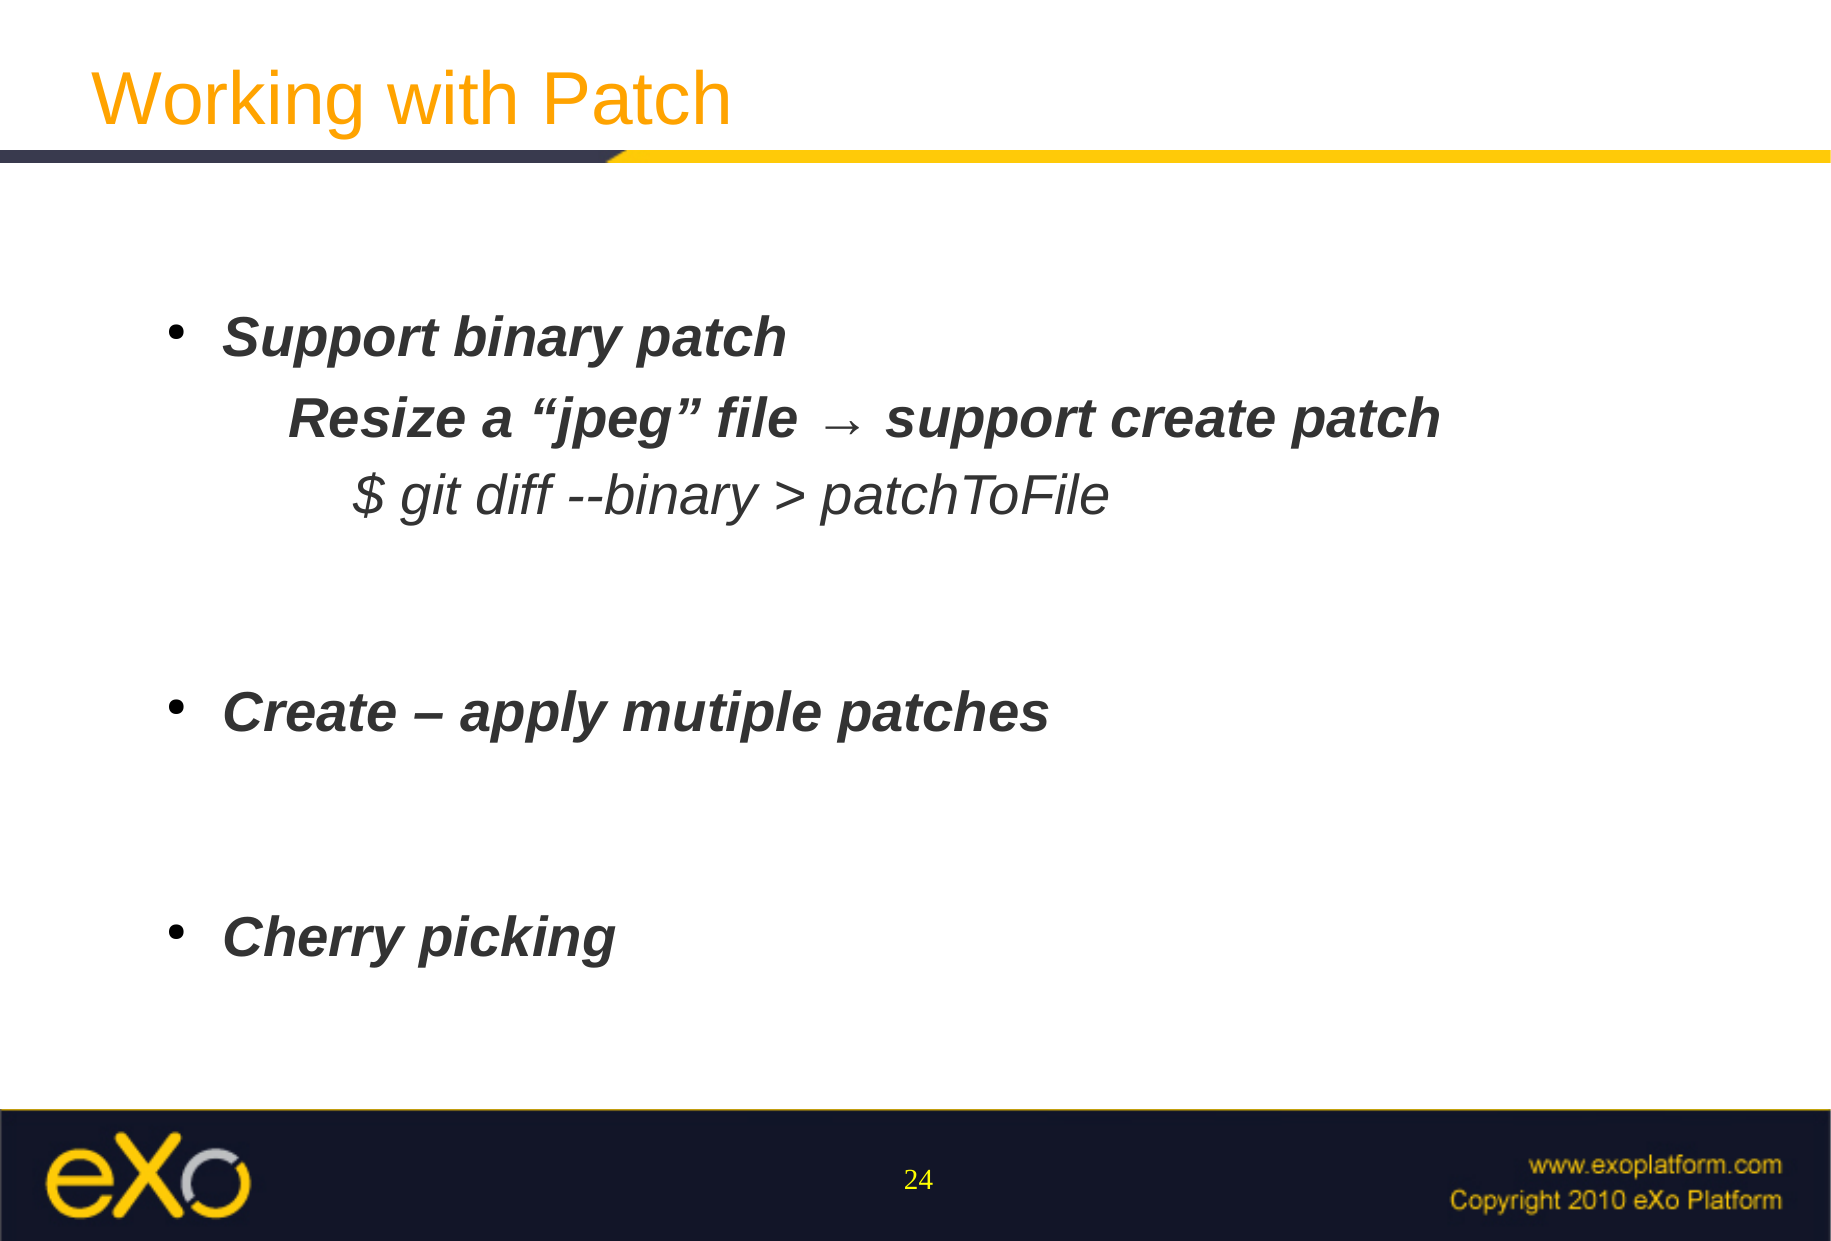

Working with Patch
Support binary patch
Resize a “jpeg” file → support create patch
$ git diff --binary > patchToFile
# Create – apply mutiple patches
Cherry picking